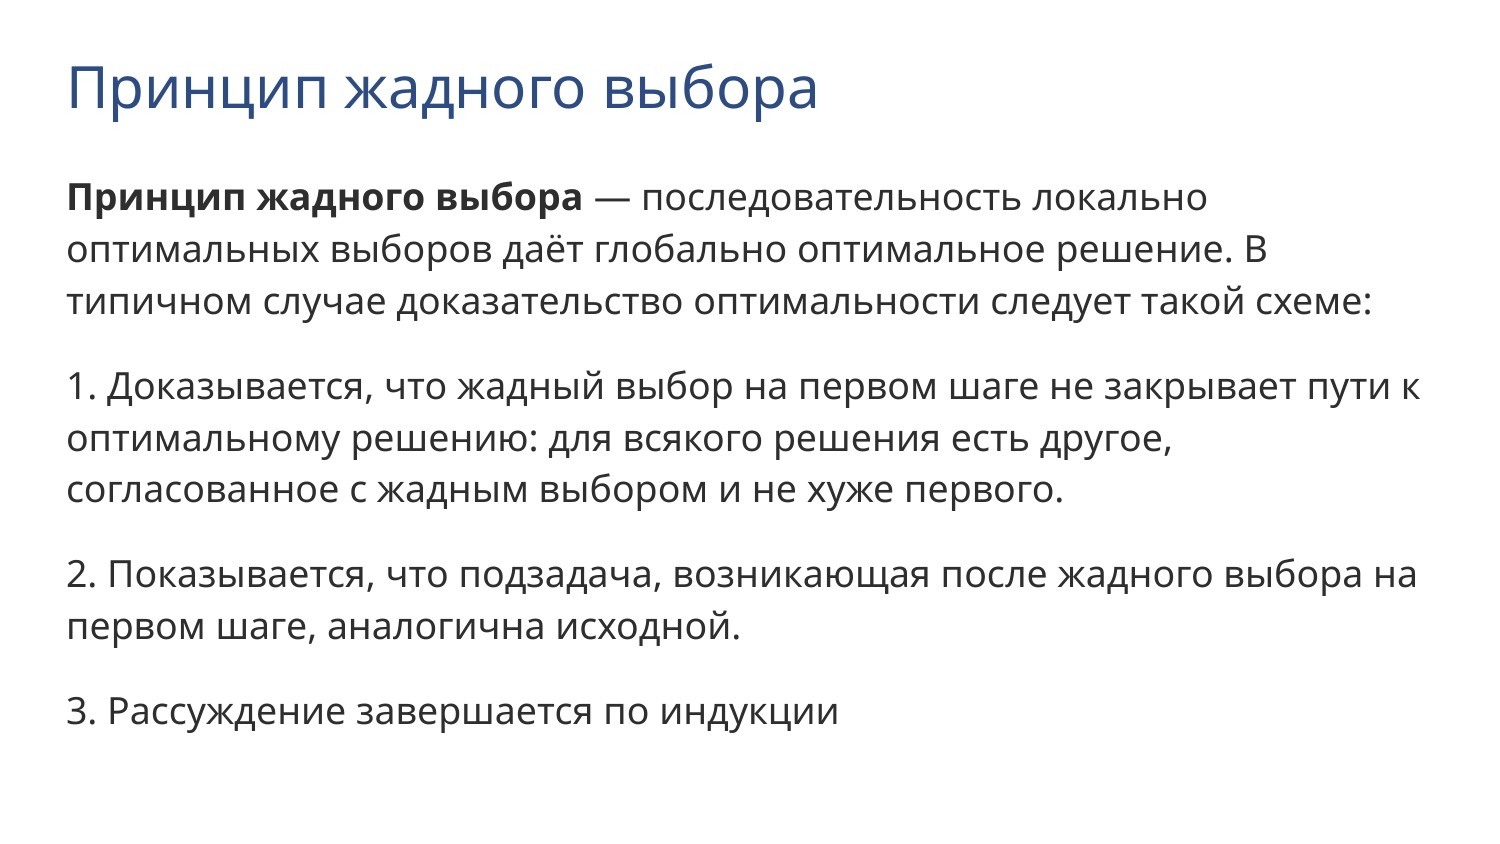

# Принцип жадного выбора
Принцип жадного выбора — последовательность локально оптимальных выборов даёт глобально оптимальное решение. В типичном случае доказательство оптимальности следует такой схеме:
1. Доказывается, что жадный выбор на первом шаге не закрывает пути к оптимальному решению: для всякого решения есть другое, согласованное с жадным выбором и не хуже первого.
2. Показывается, что подзадача, возникающая после жадного выбора на первом шаге, аналогична исходной.
3. Рассуждение завершается по индукции